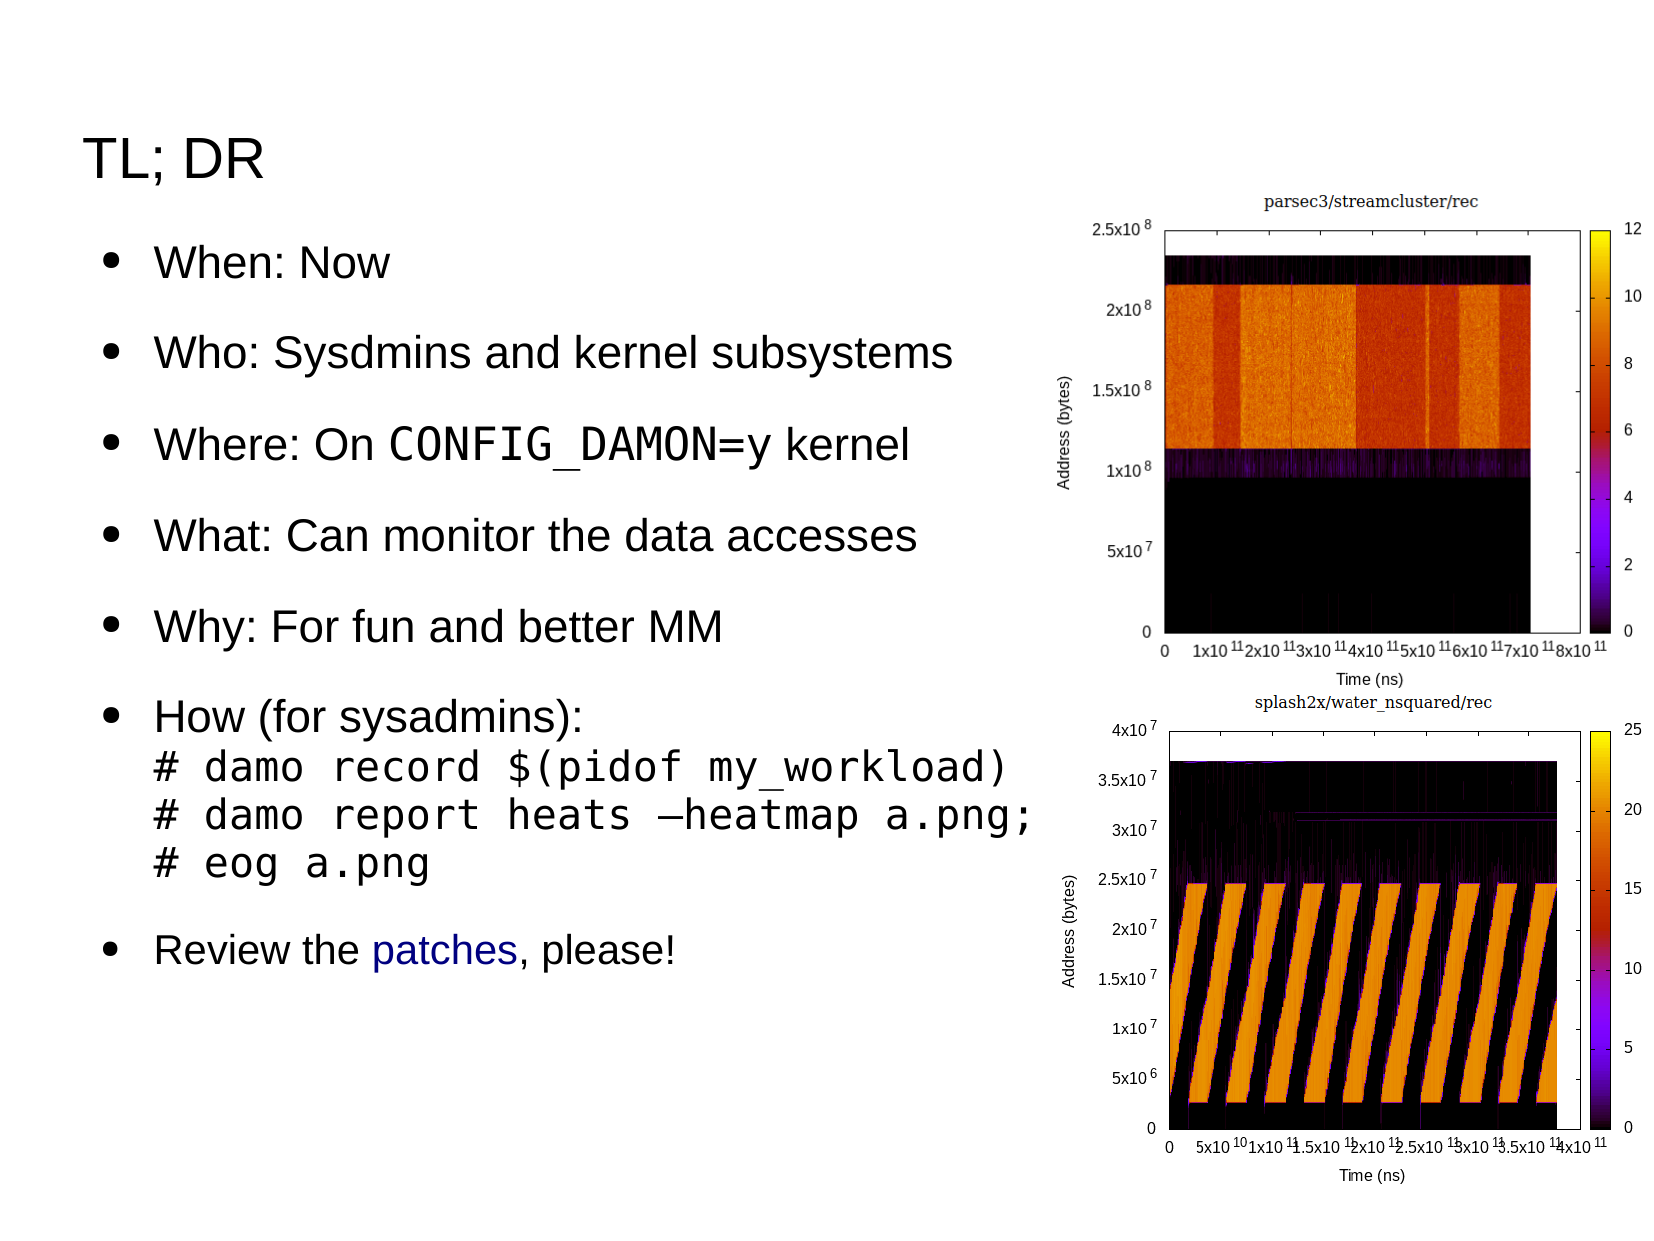

# TL; DR
When: Now
Who: Sysdmins and kernel subsystems
Where: On CONFIG_DAMON=y kernel
What: Can monitor the data accesses
Why: For fun and better MM
How (for sysadmins):
# damo record $(pidof my_workload)
# damo report heats –heatmap a.png;
# eog a.png
Review the patches, please!